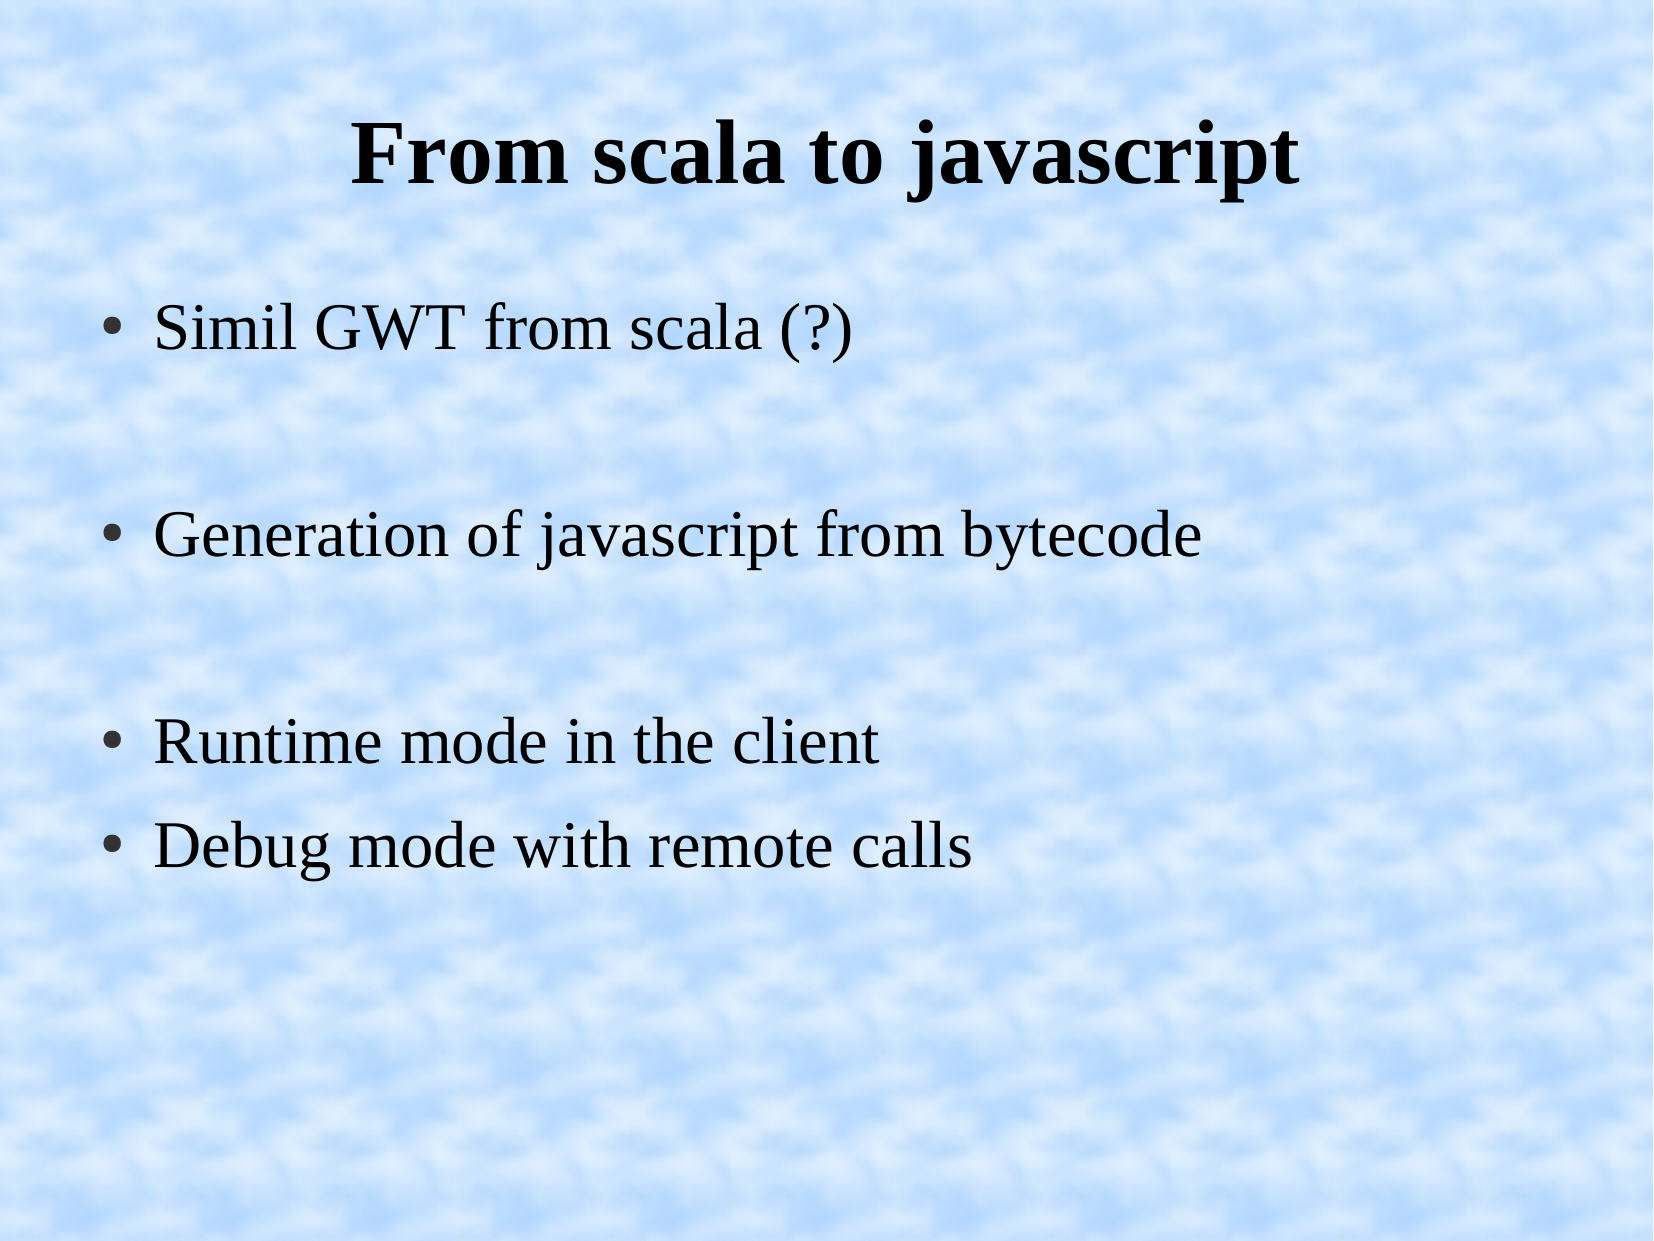

# From scala to javascript
Simil GWT from scala (?)
Generation of javascript from bytecode
Runtime mode in the client
Debug mode with remote calls